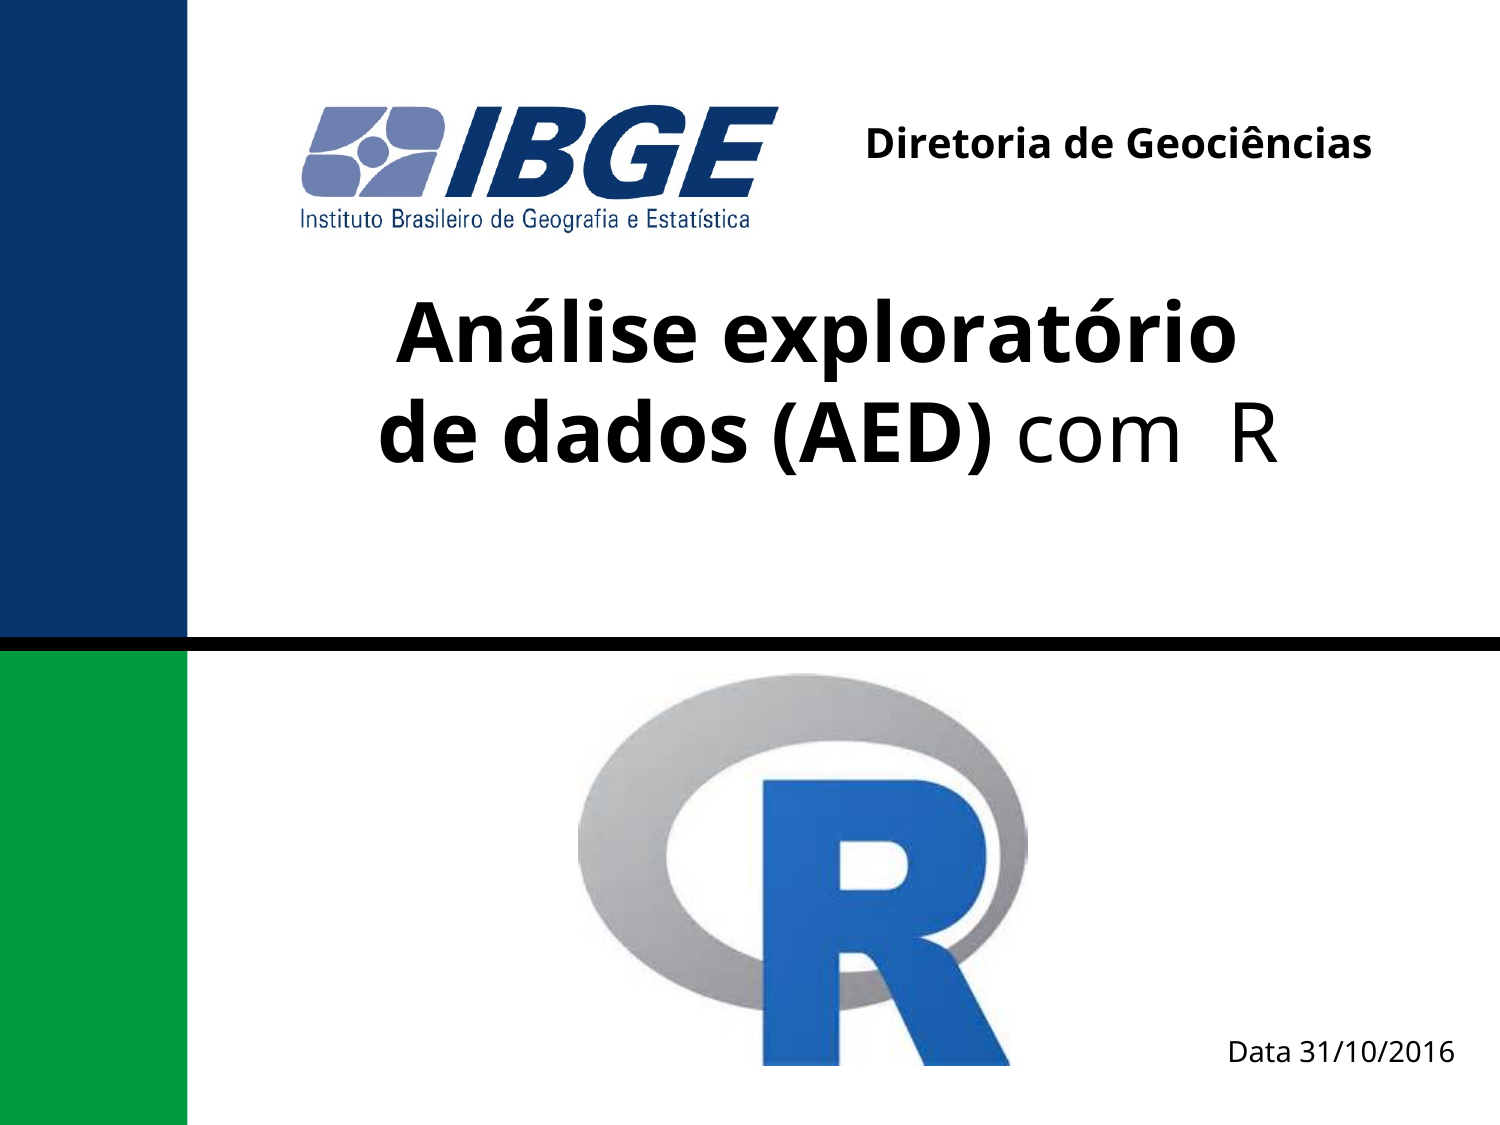

Diretoria de Geociências
Análise exploratório
de dados (AED) com R
Data 31/10/2016